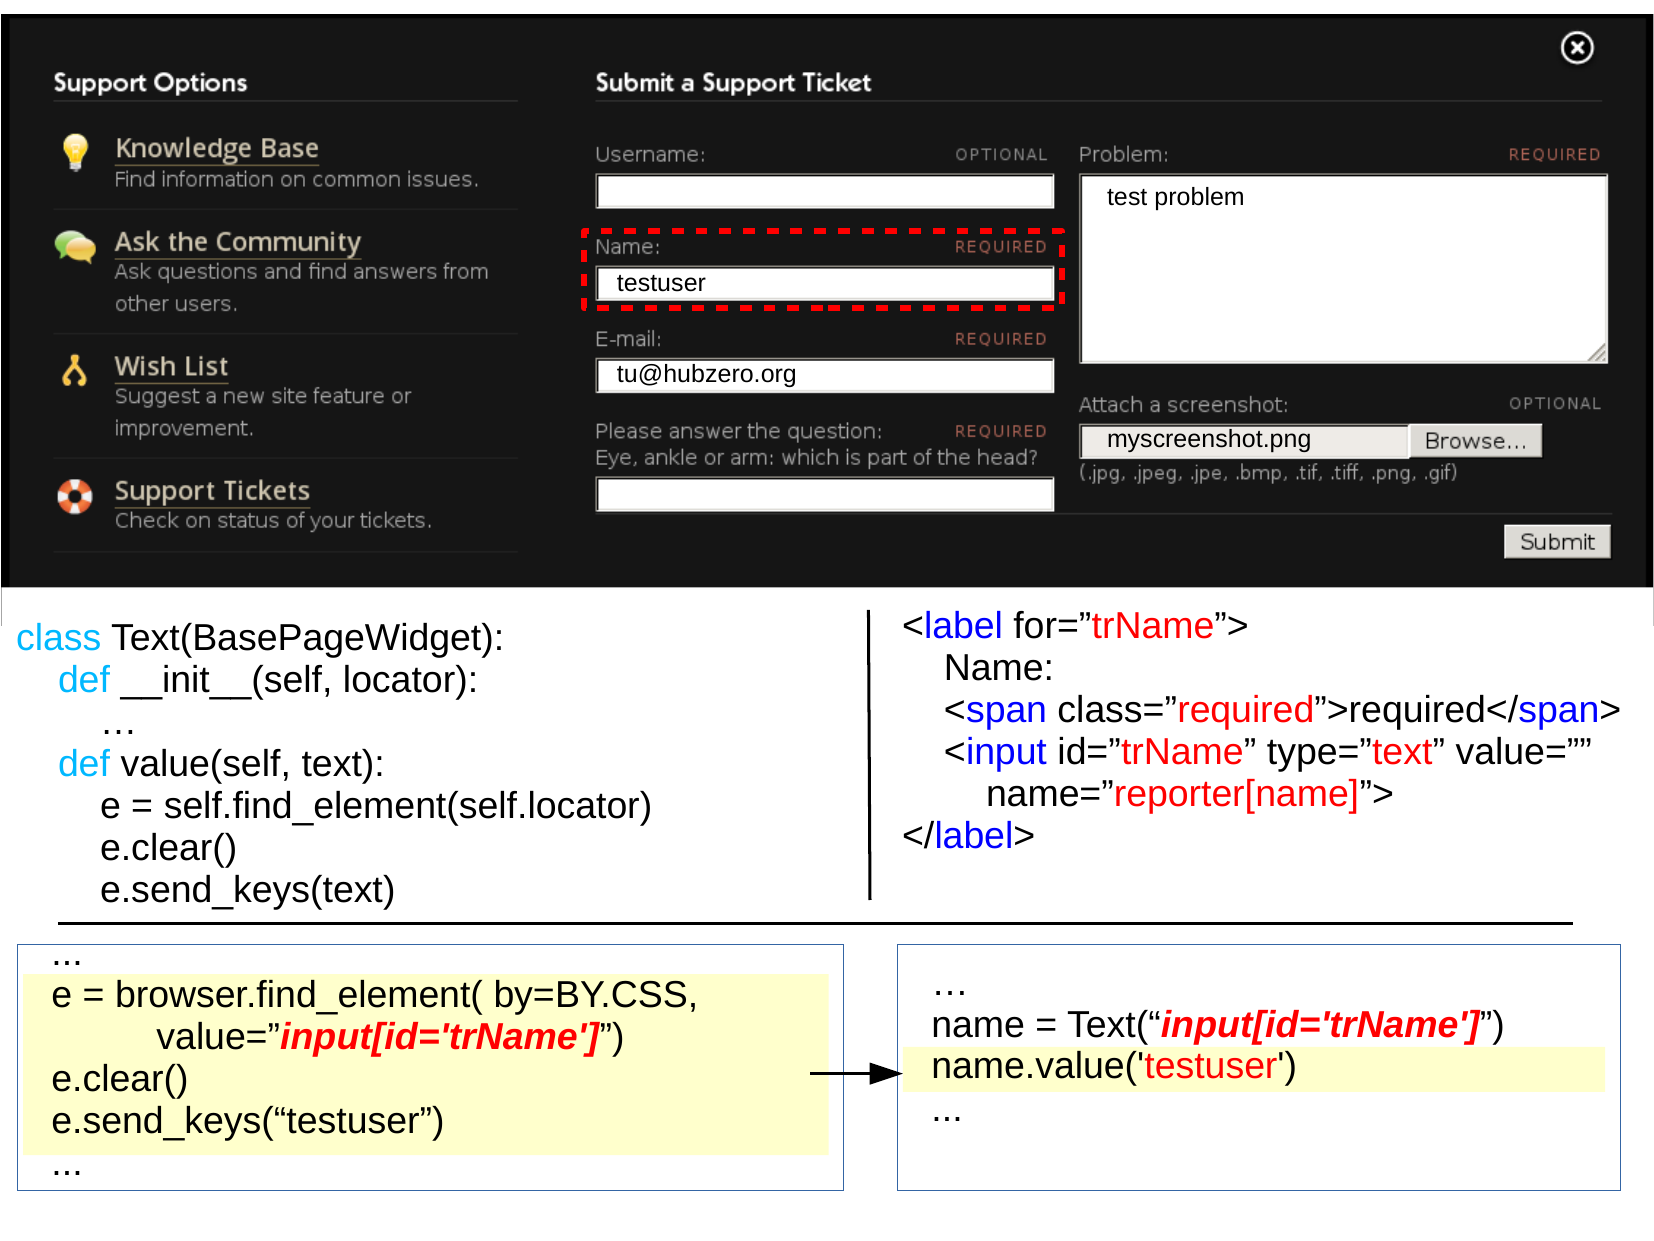

test problem
testuser
tu@hubzero.org
myscreenshot.png
<label for=”trName”>
 Name:
 <span class=”required”>required</span>
 <input id=”trName” type=”text” value=””
 name=”reporter[name]”>
</label>
class Text(BasePageWidget):
 def __init__(self, locator):
 …
 def value(self, text):
 e = self.find_element(self.locator)
 e.clear()
 e.send_keys(text)
...
e = browser.find_element( by=BY.CSS,
 value=”input[id='trName']”)
e.clear()
e.send_keys(“testuser”)
...
…
name = Text(“input[id='trName']”)
name.value('testuser')
...